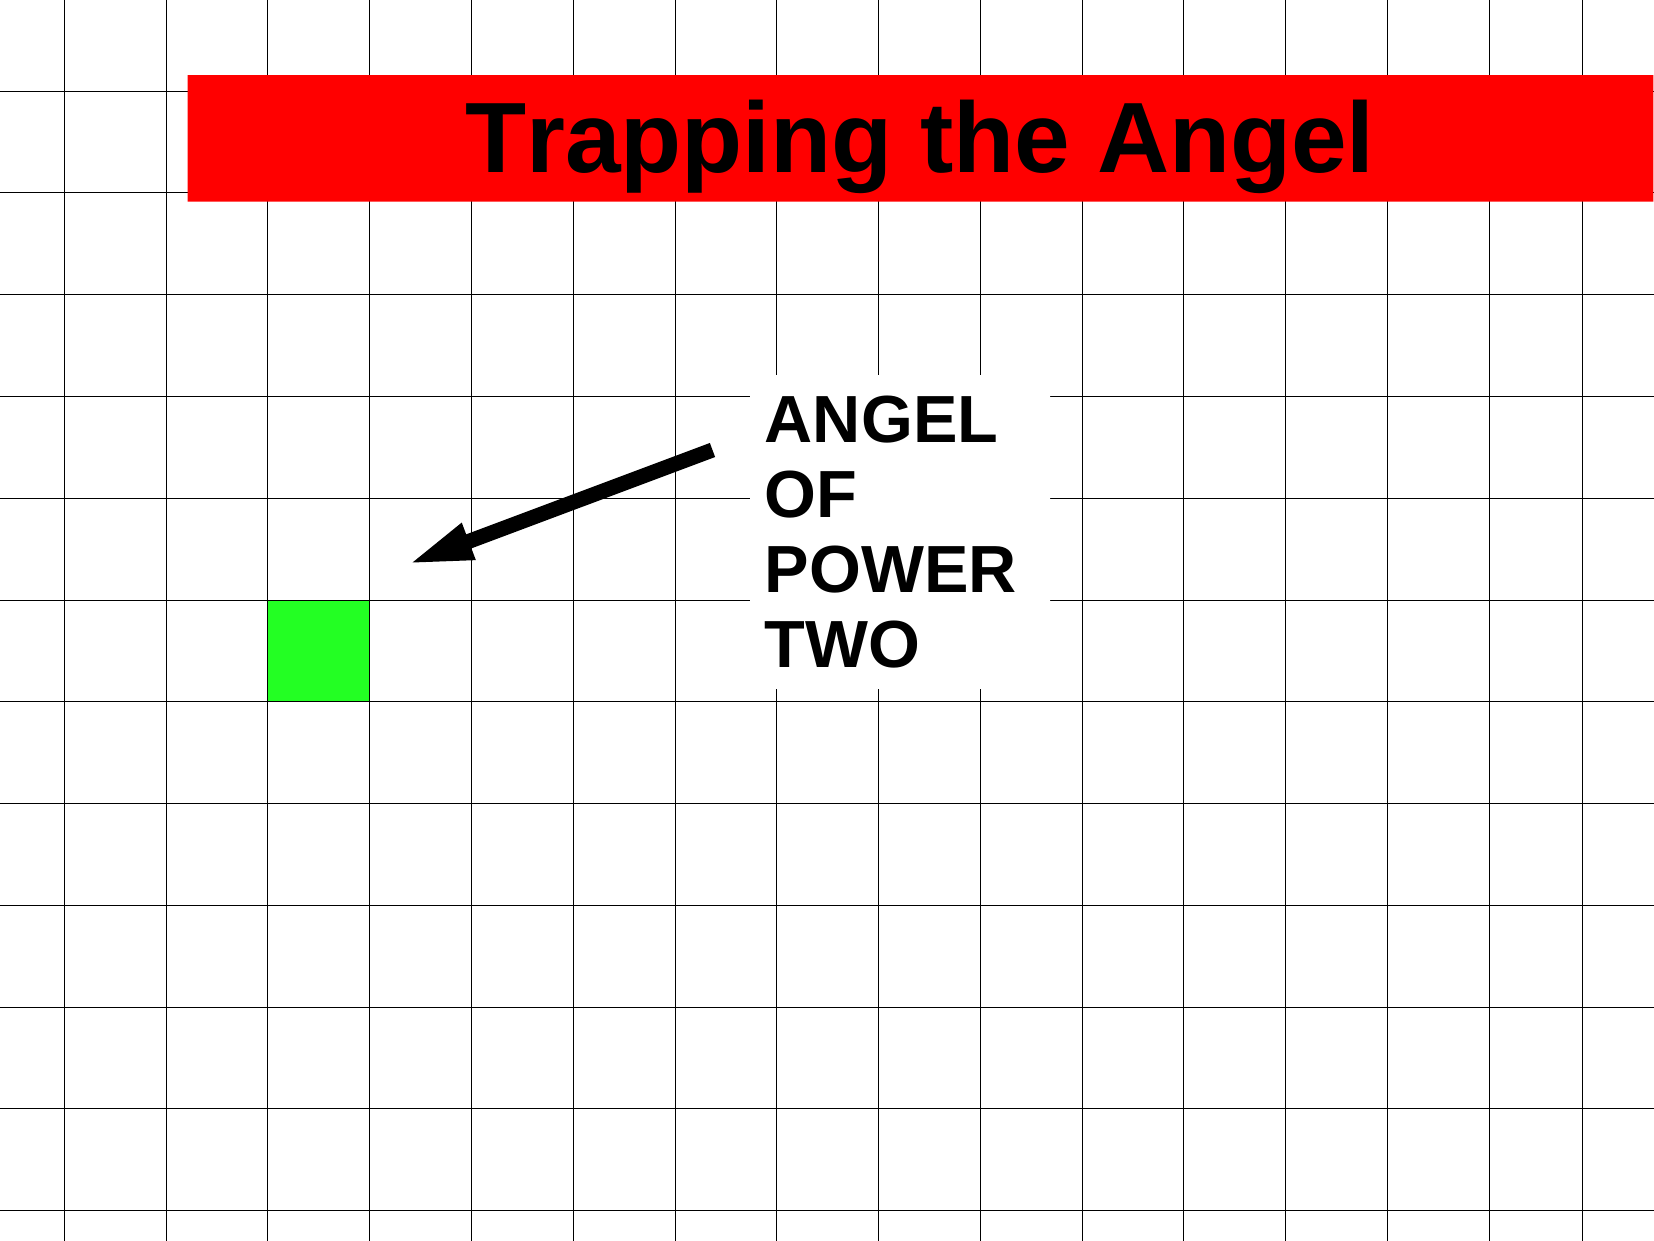

Trapping the Angel
ANGEL OF POWER TWO